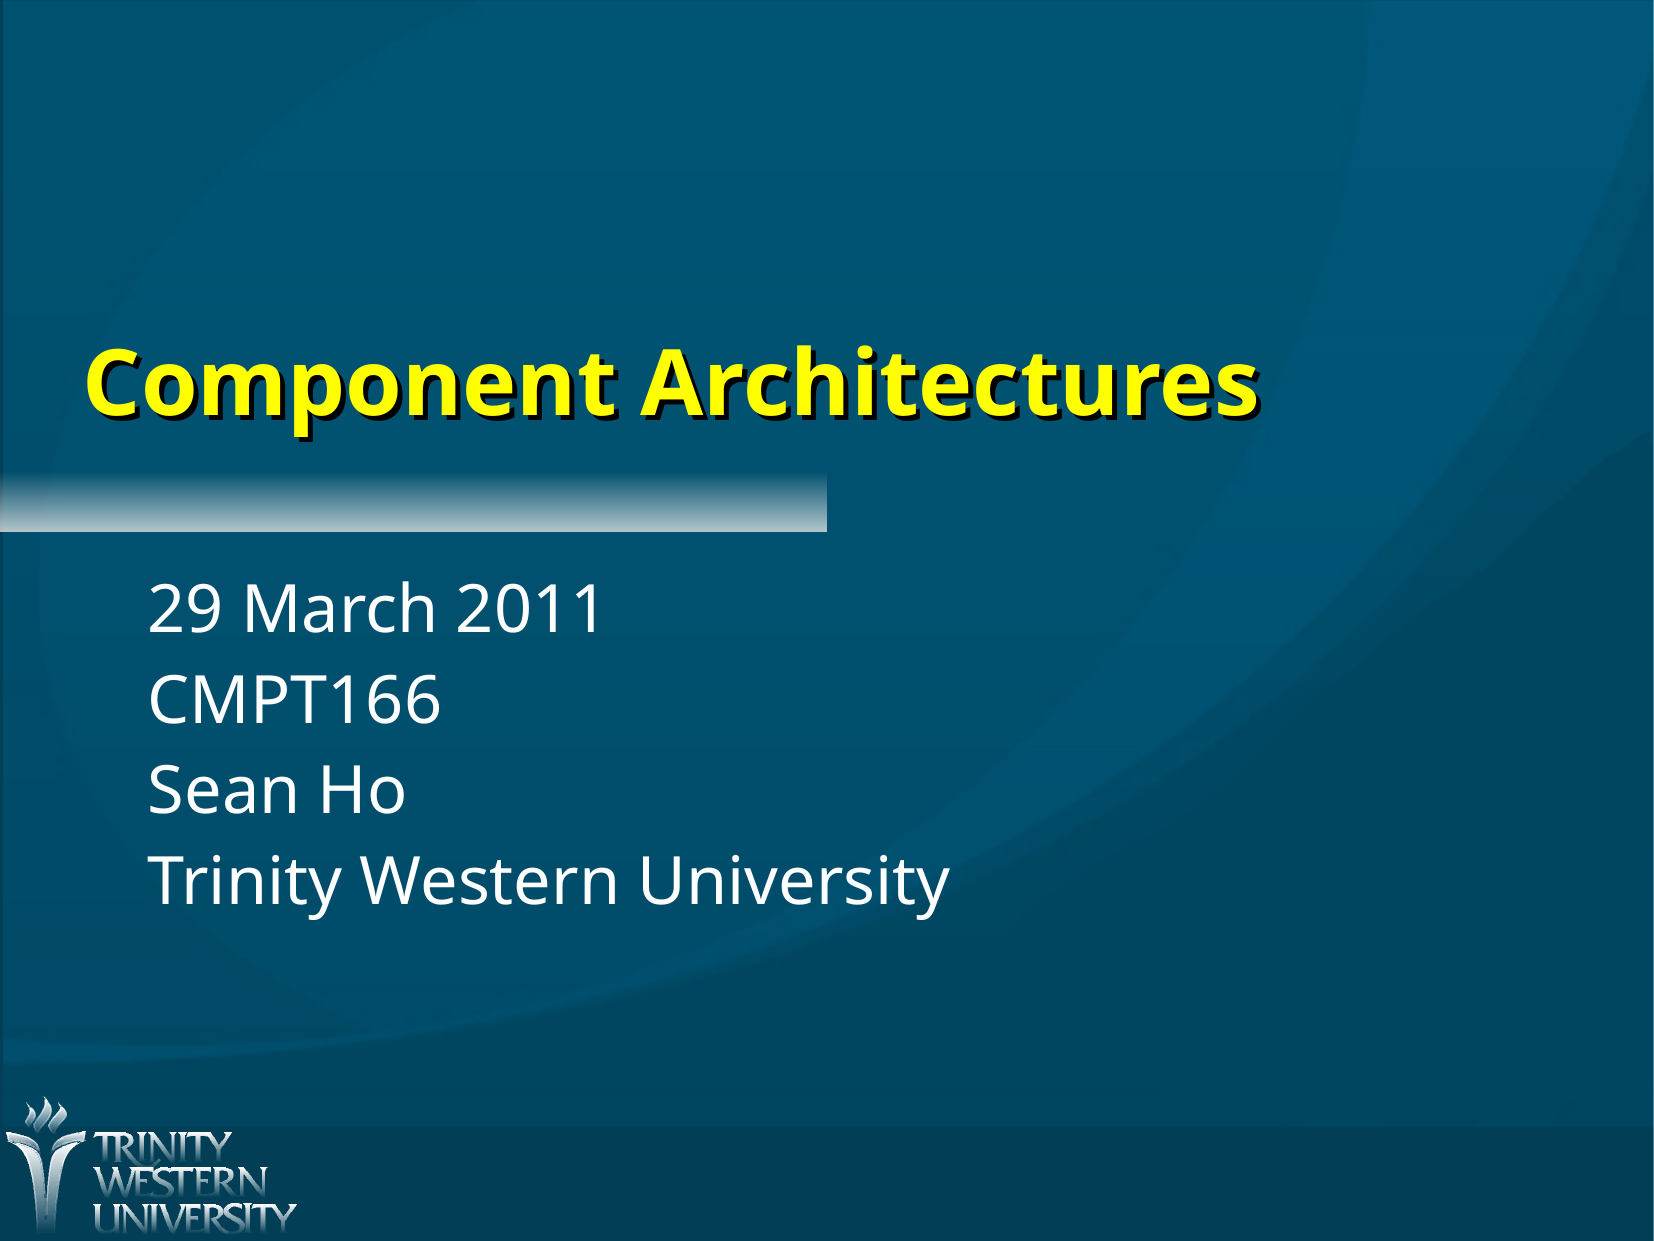

# Component Architectures
29 March 2011
CMPT166
Sean Ho
Trinity Western University